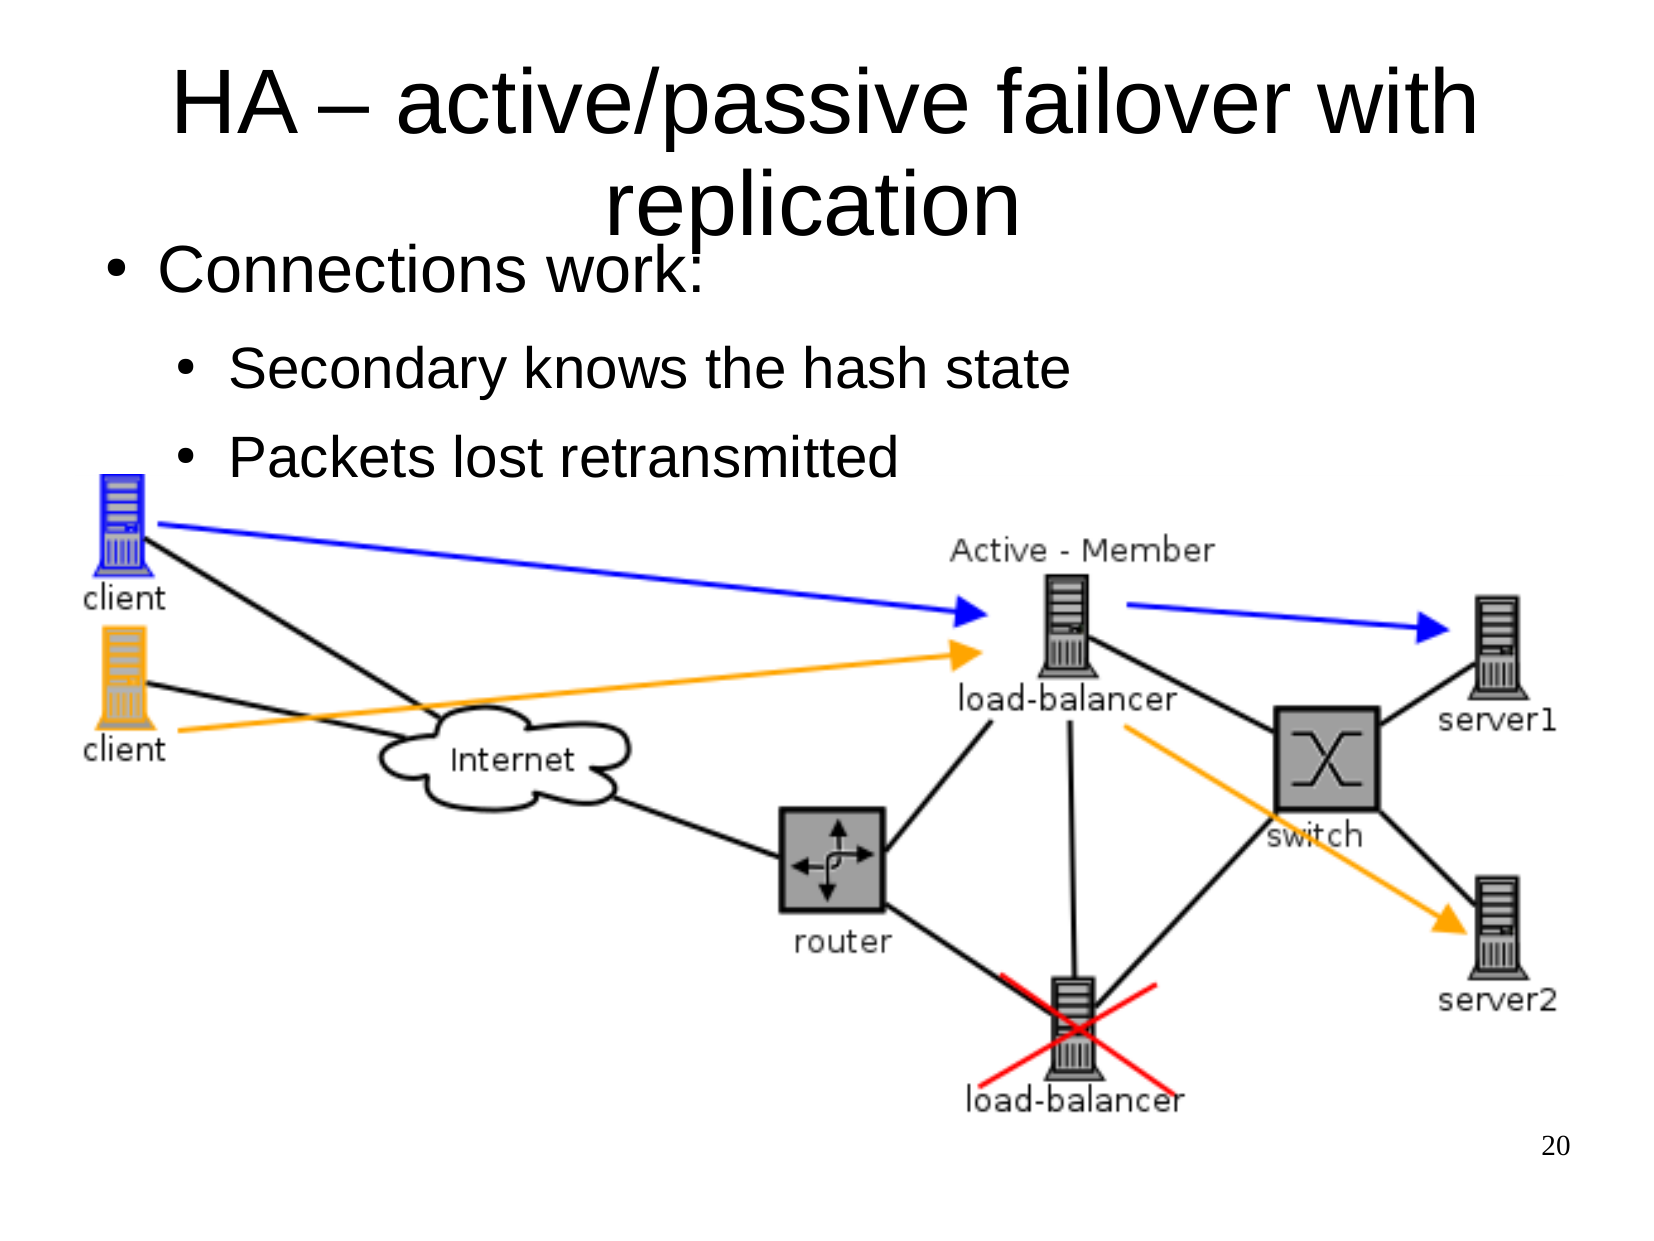

# HA – active/passive failover with replication
Connections work:
Secondary knows the hash state
Packets lost retransmitted
20